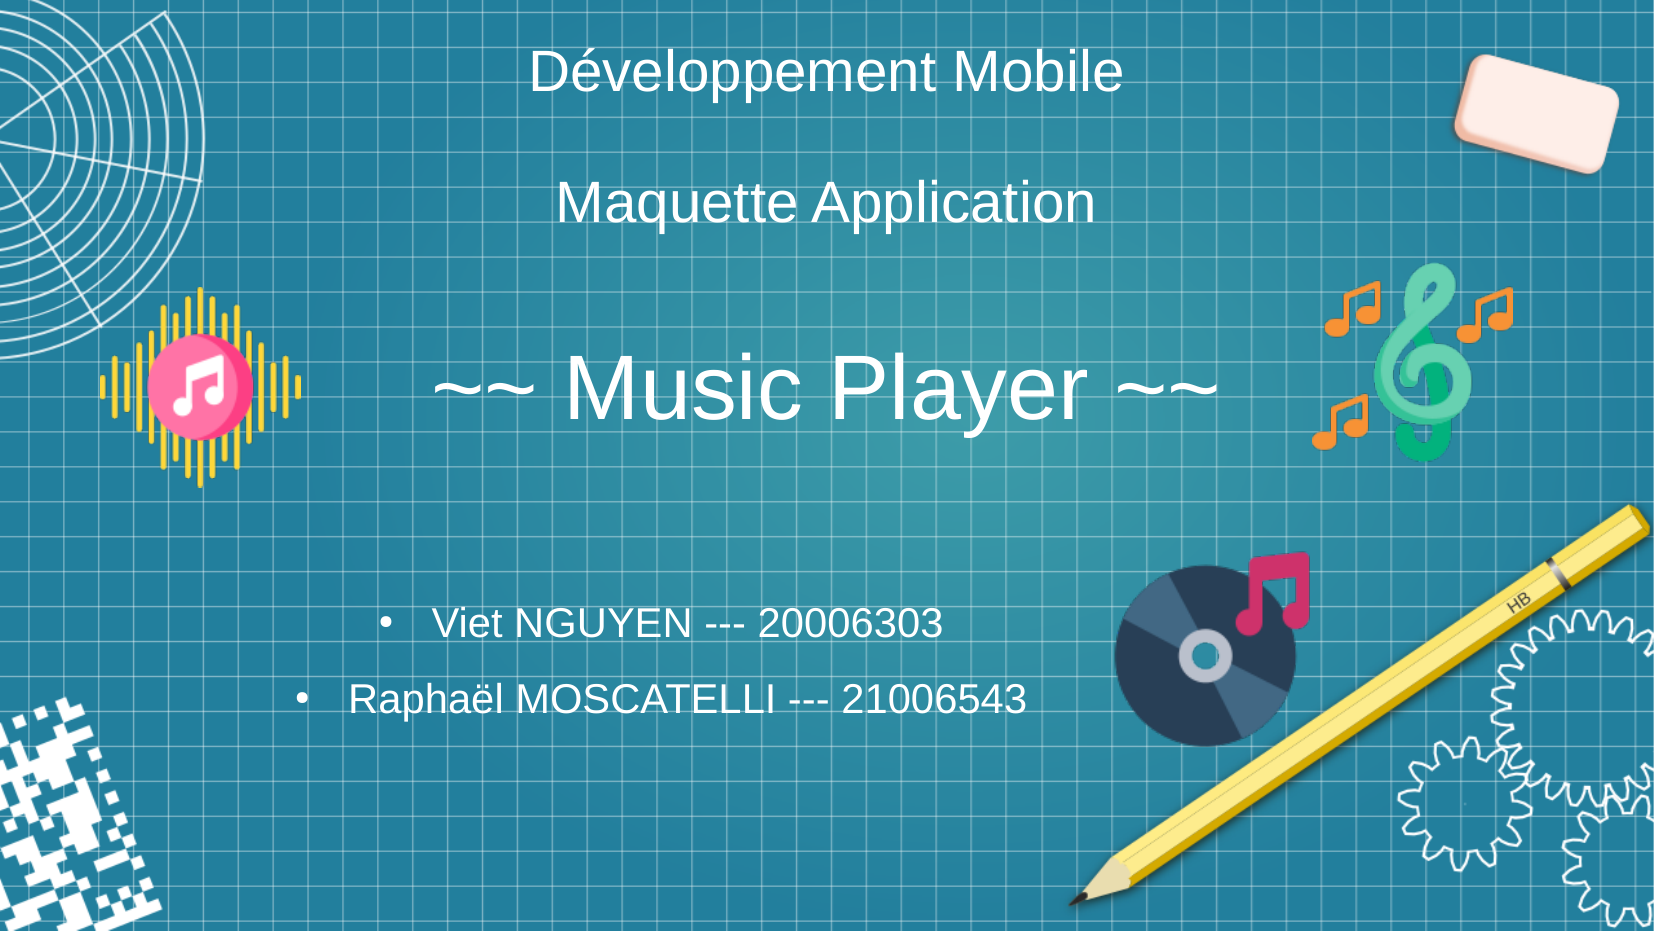

# Développement Mobile Maquette Application  ~~ Music Player ~~
Viet NGUYEN --- 20006303
Raphaël MOSCATELLI --- 21006543